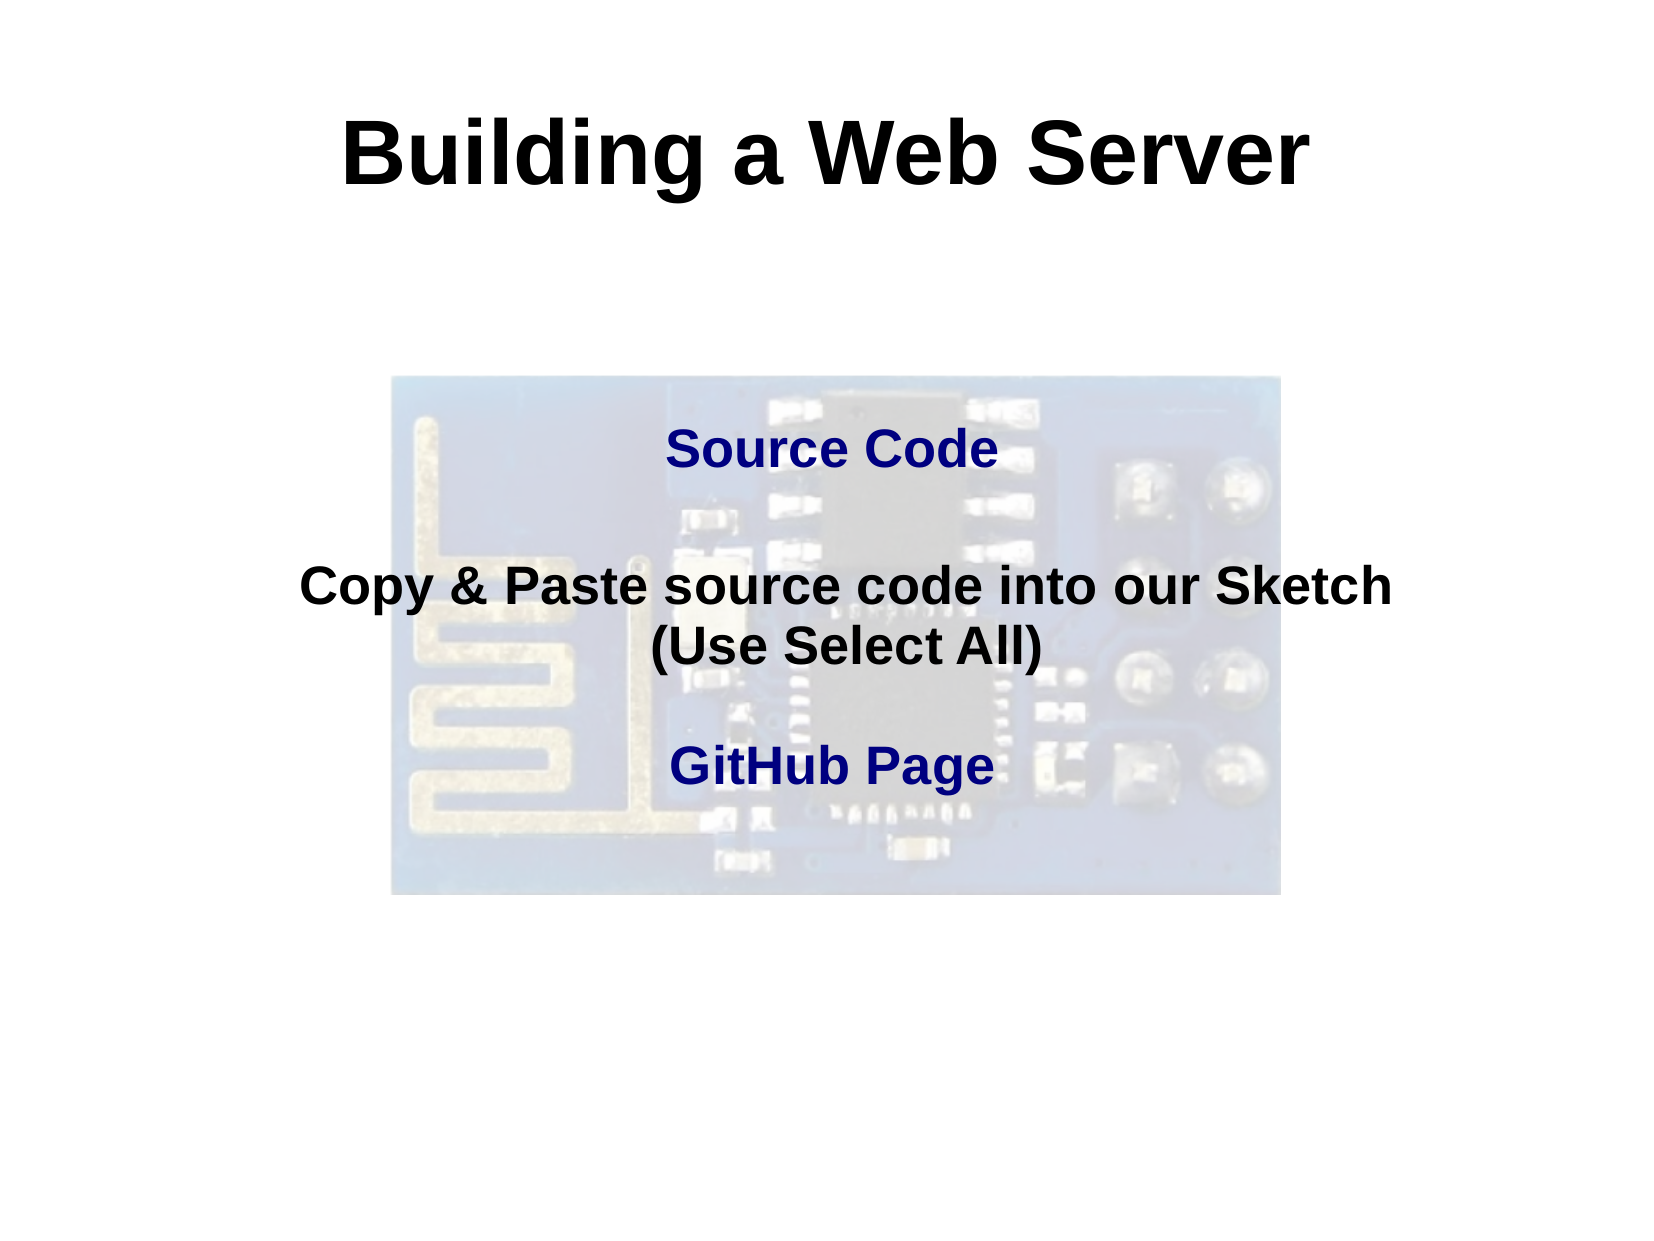

# Building a Web Server
Source Code
Copy & Paste source code into our Sketch
(Use Select All)
GitHub Page